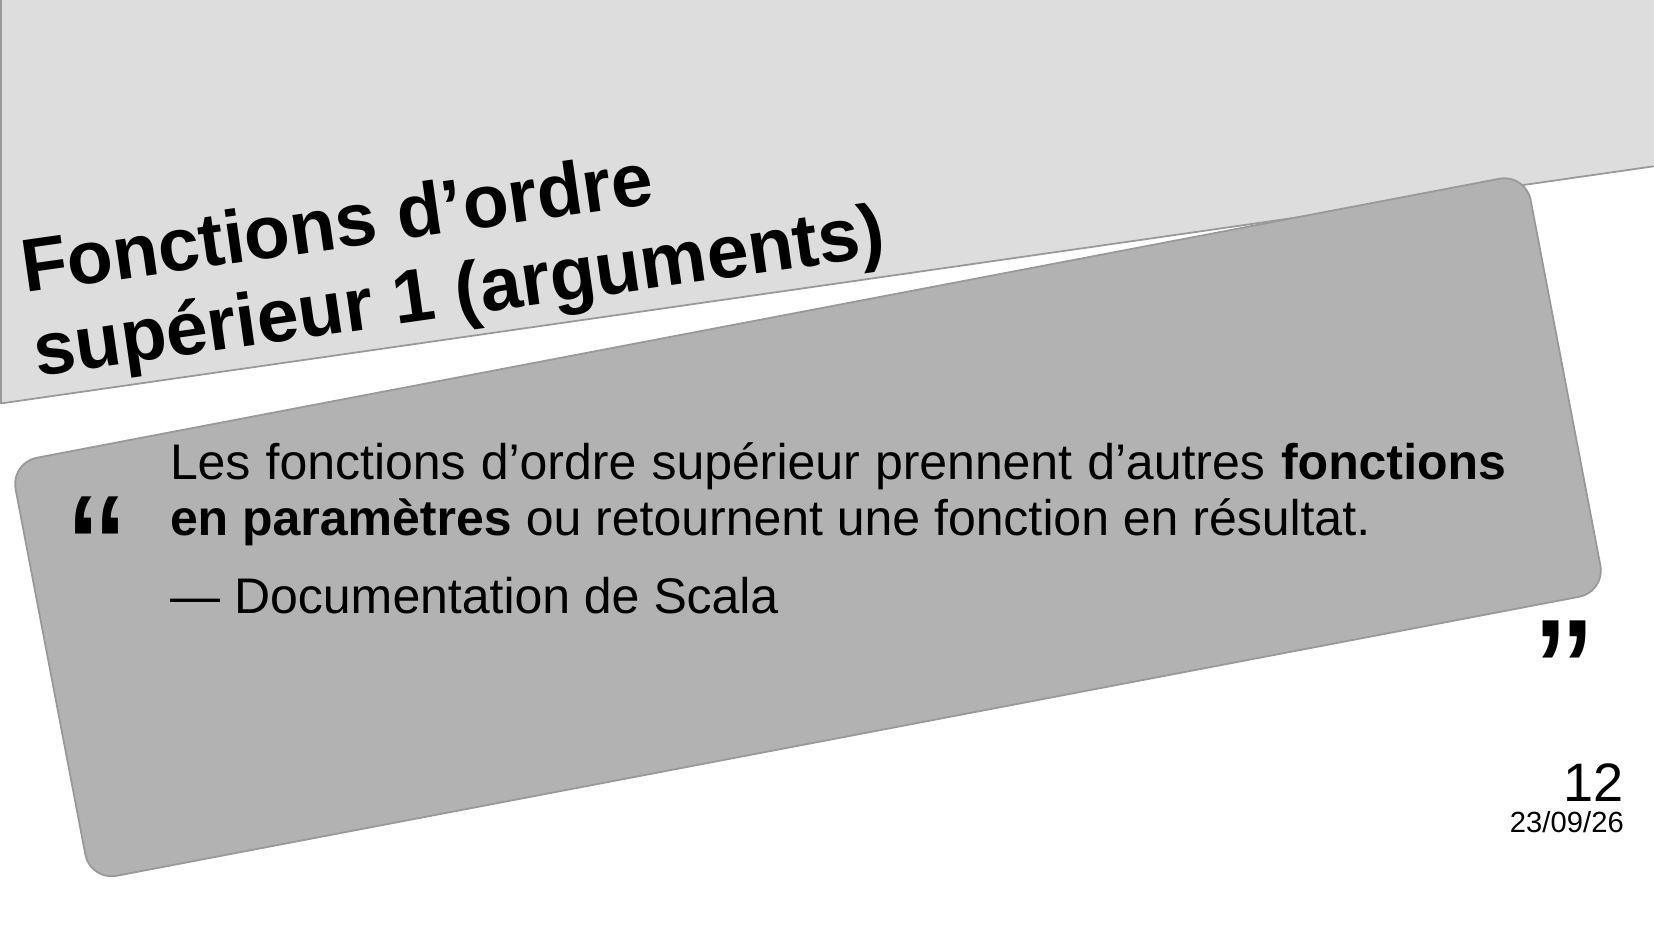

# Fonctions d’ordre supérieur 1 (arguments)
Les fonctions d’ordre supérieur prennent d’autres fonctions en paramètres ou retournent une fonction en résultat.
— Documentation de Scala
12